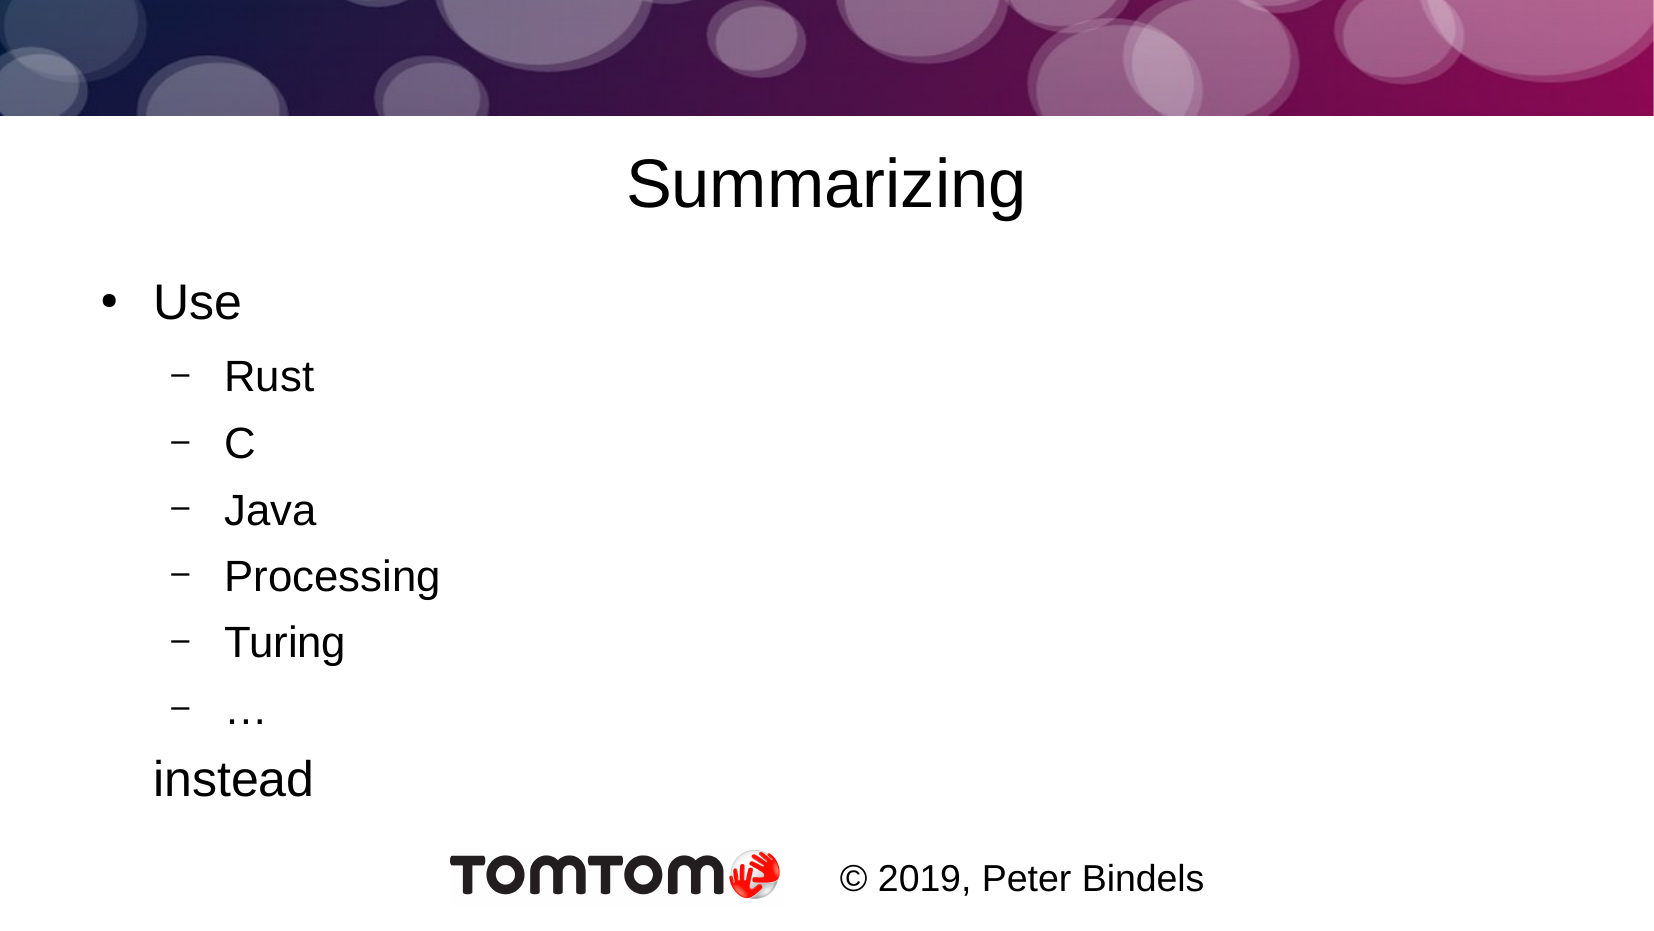

# Summarizing
Use
Rust
C
Java
Processing
Turing
…
instead